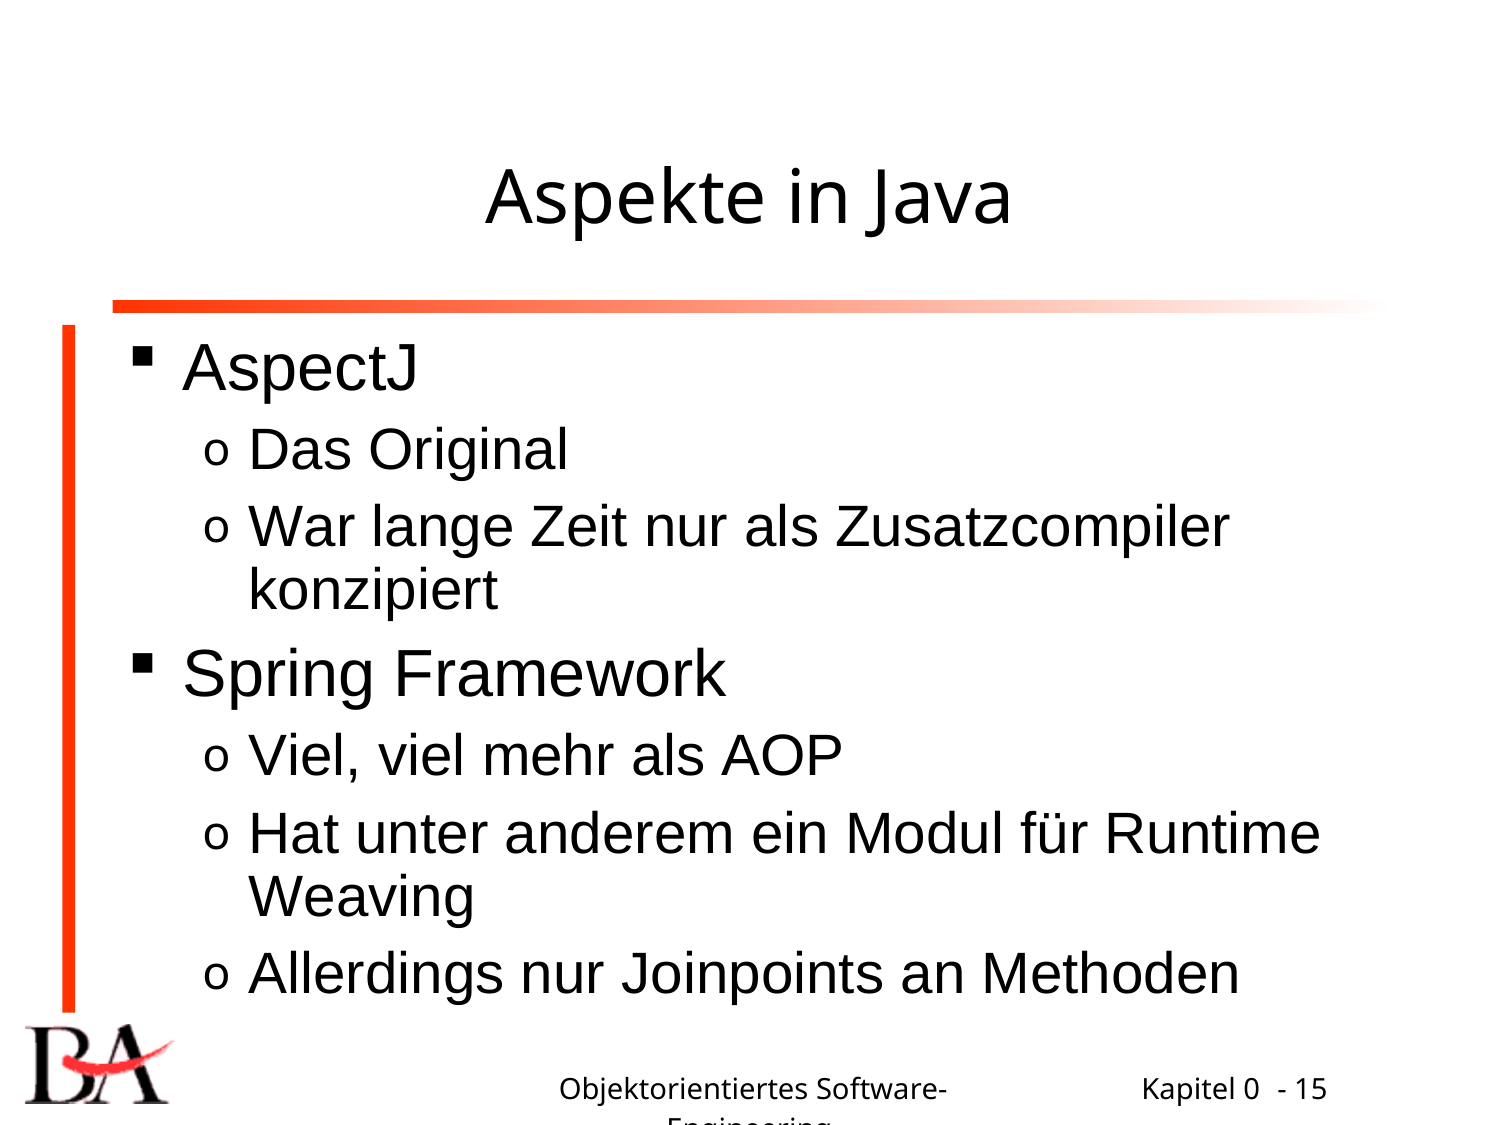

# Aspekte in Java
AspectJ
Das Original
War lange Zeit nur als Zusatzcompiler konzipiert
Spring Framework
Viel, viel mehr als AOP
Hat unter anderem ein Modul für Runtime Weaving
Allerdings nur Joinpoints an Methoden
15